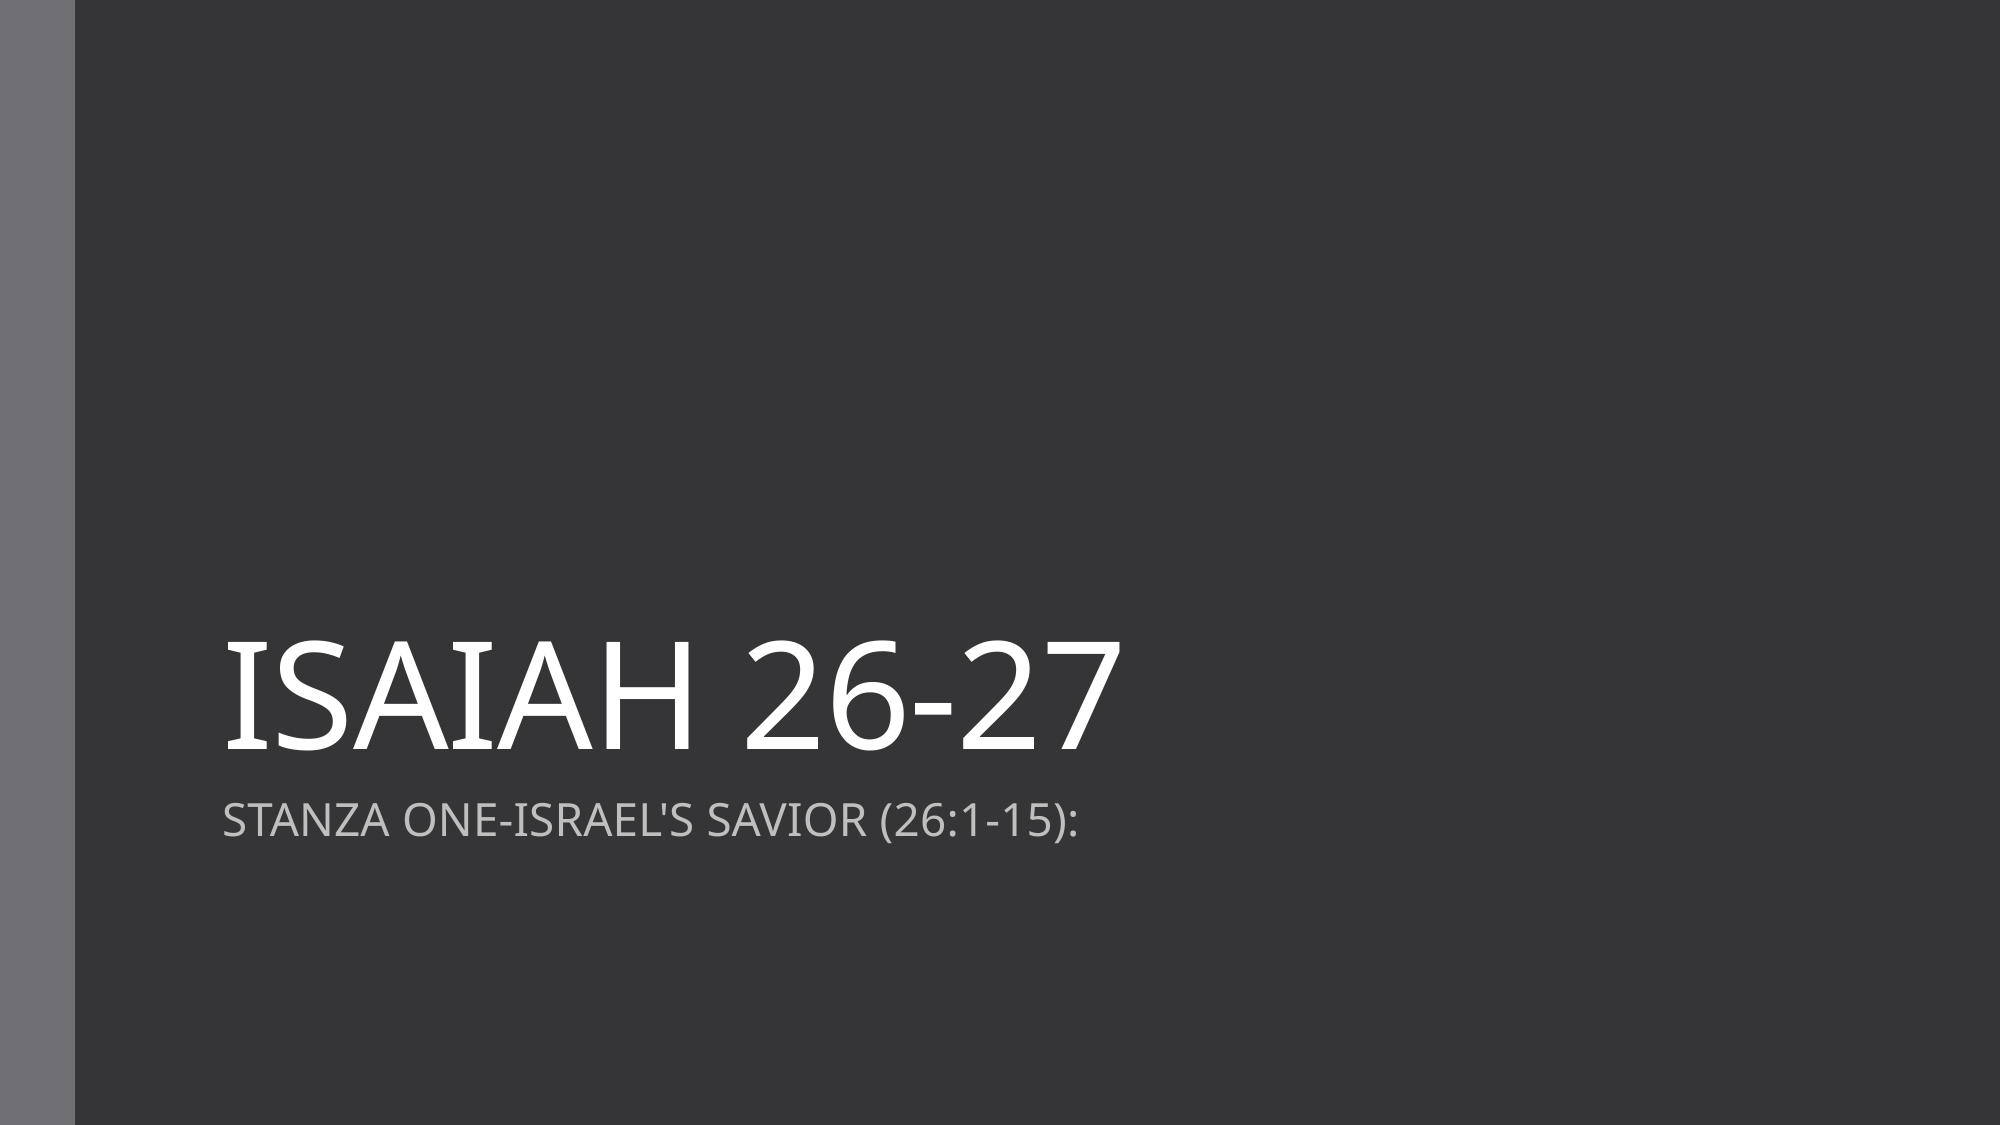

# ISAIAH 26-27
STANZA ONE-ISRAEL'S SAVIOR (26:1-15):